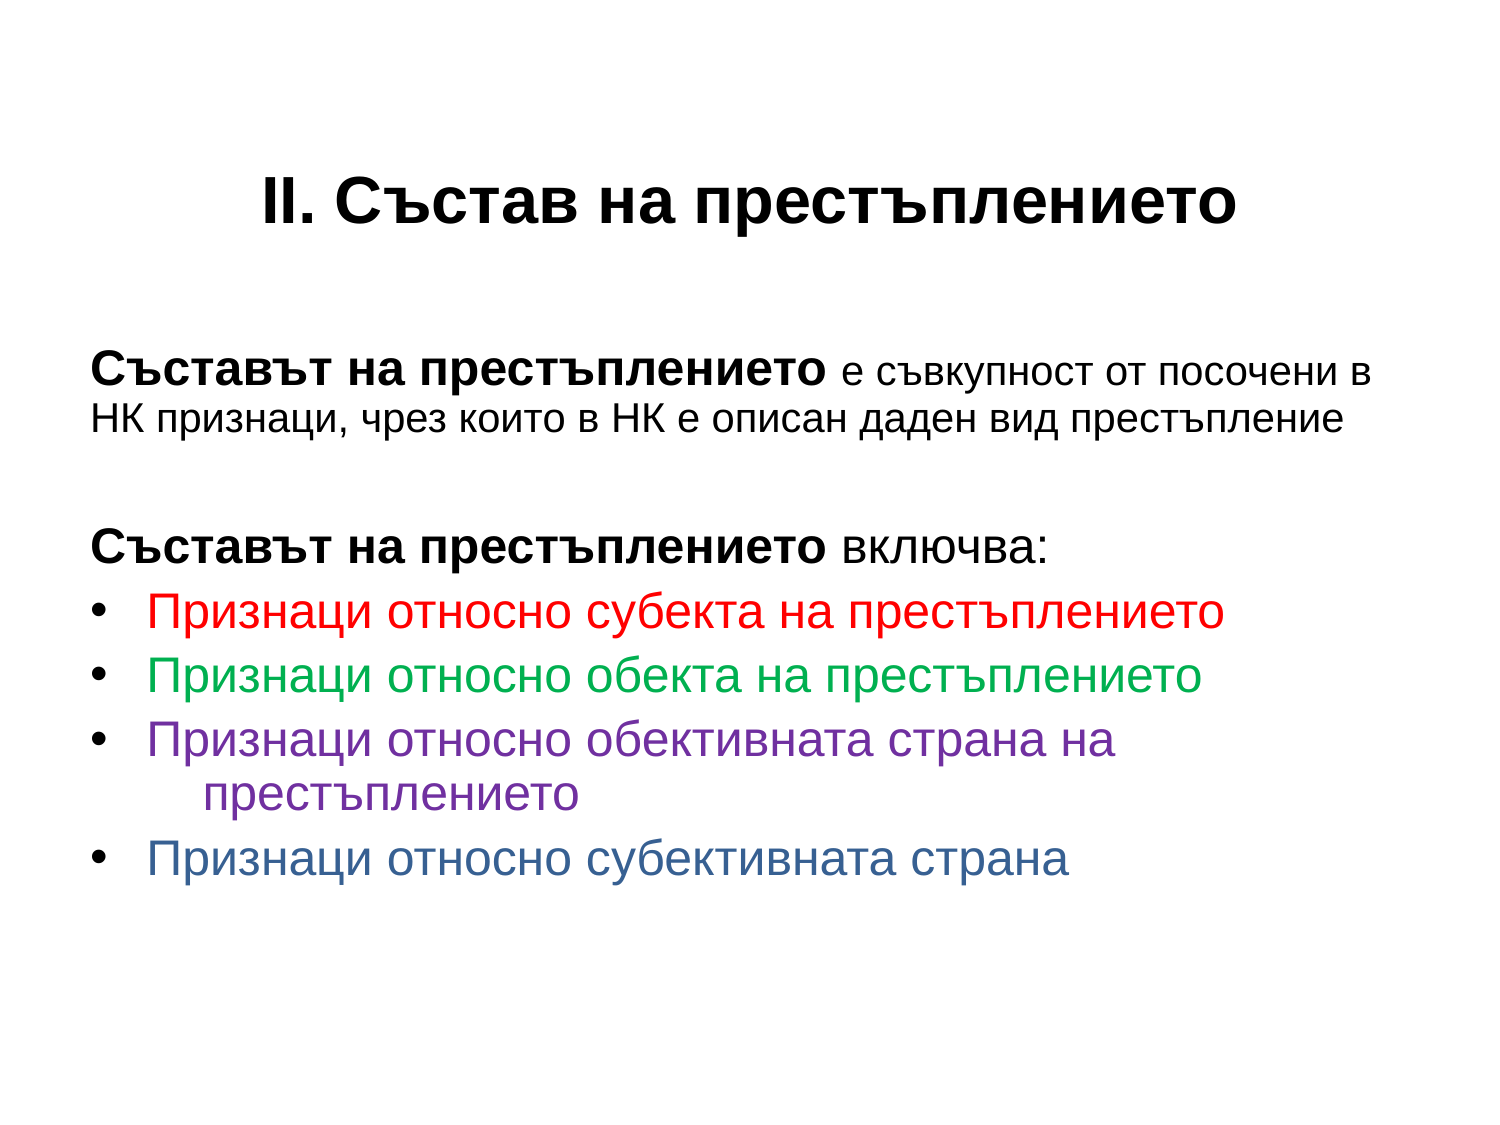

# II. Състав на престъплението
Съставът на престъплението е съвкупност от посочени в НК признаци, чрез които в НК е описан даден вид престъпление
Съставът на престъплението включва:
Признаци относно субекта на престъплението
Признаци относно обекта на престъплението
Признаци относно обективната страна на престъплението
Признаци относно субективната страна